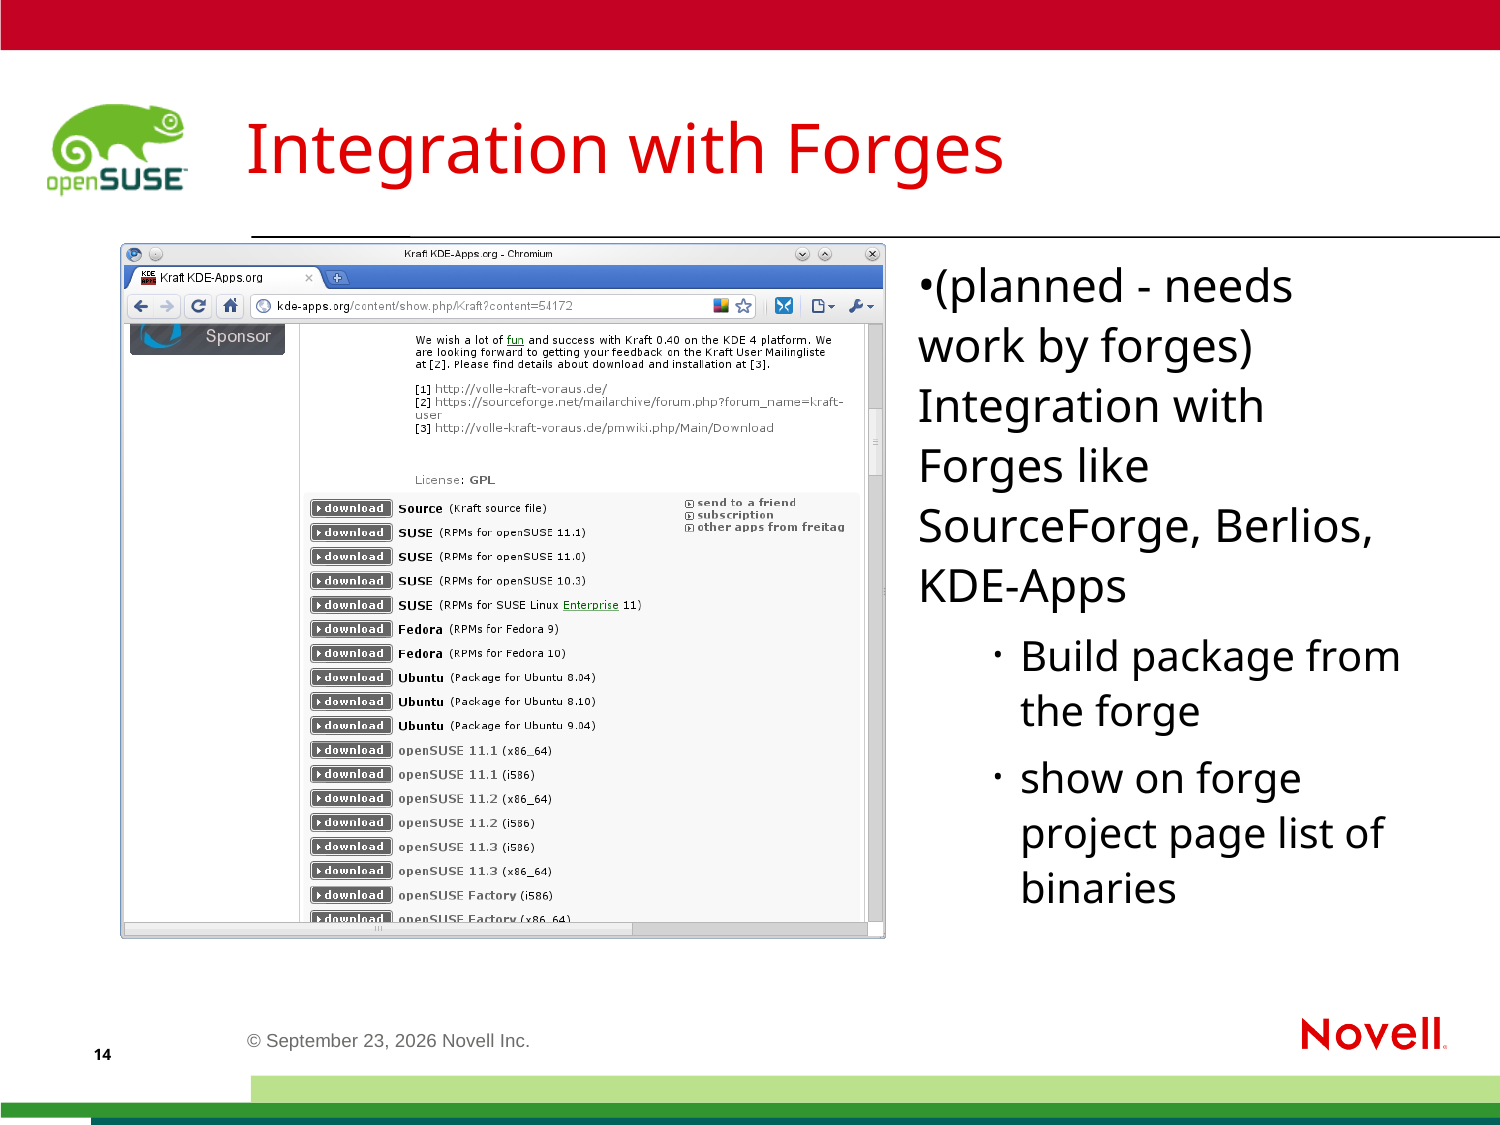

# Integration with Forges
(planned - needs work by forges) Integration with Forges like SourceForge, Berlios, KDE-Apps
Build package from the forge
show on forge project page list of binaries